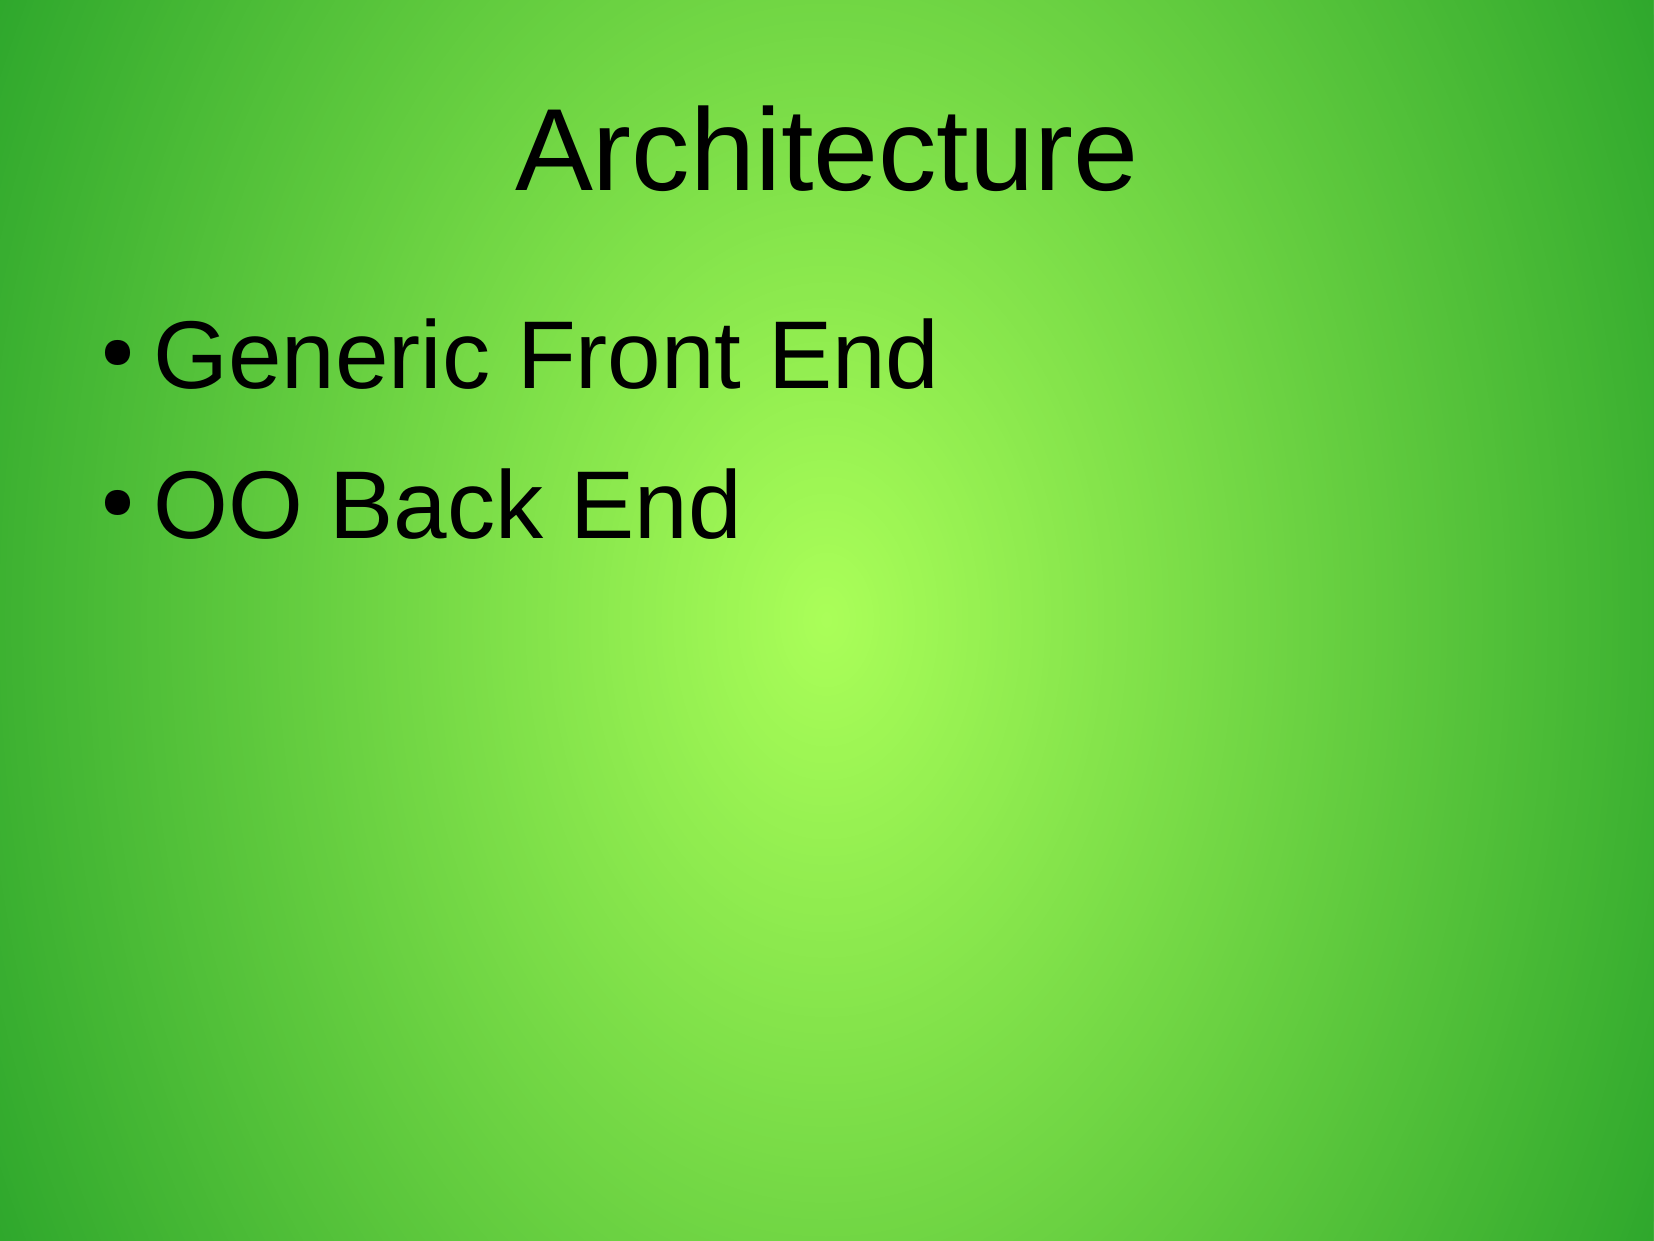

# Architecture
Generic Front End
OO Back End